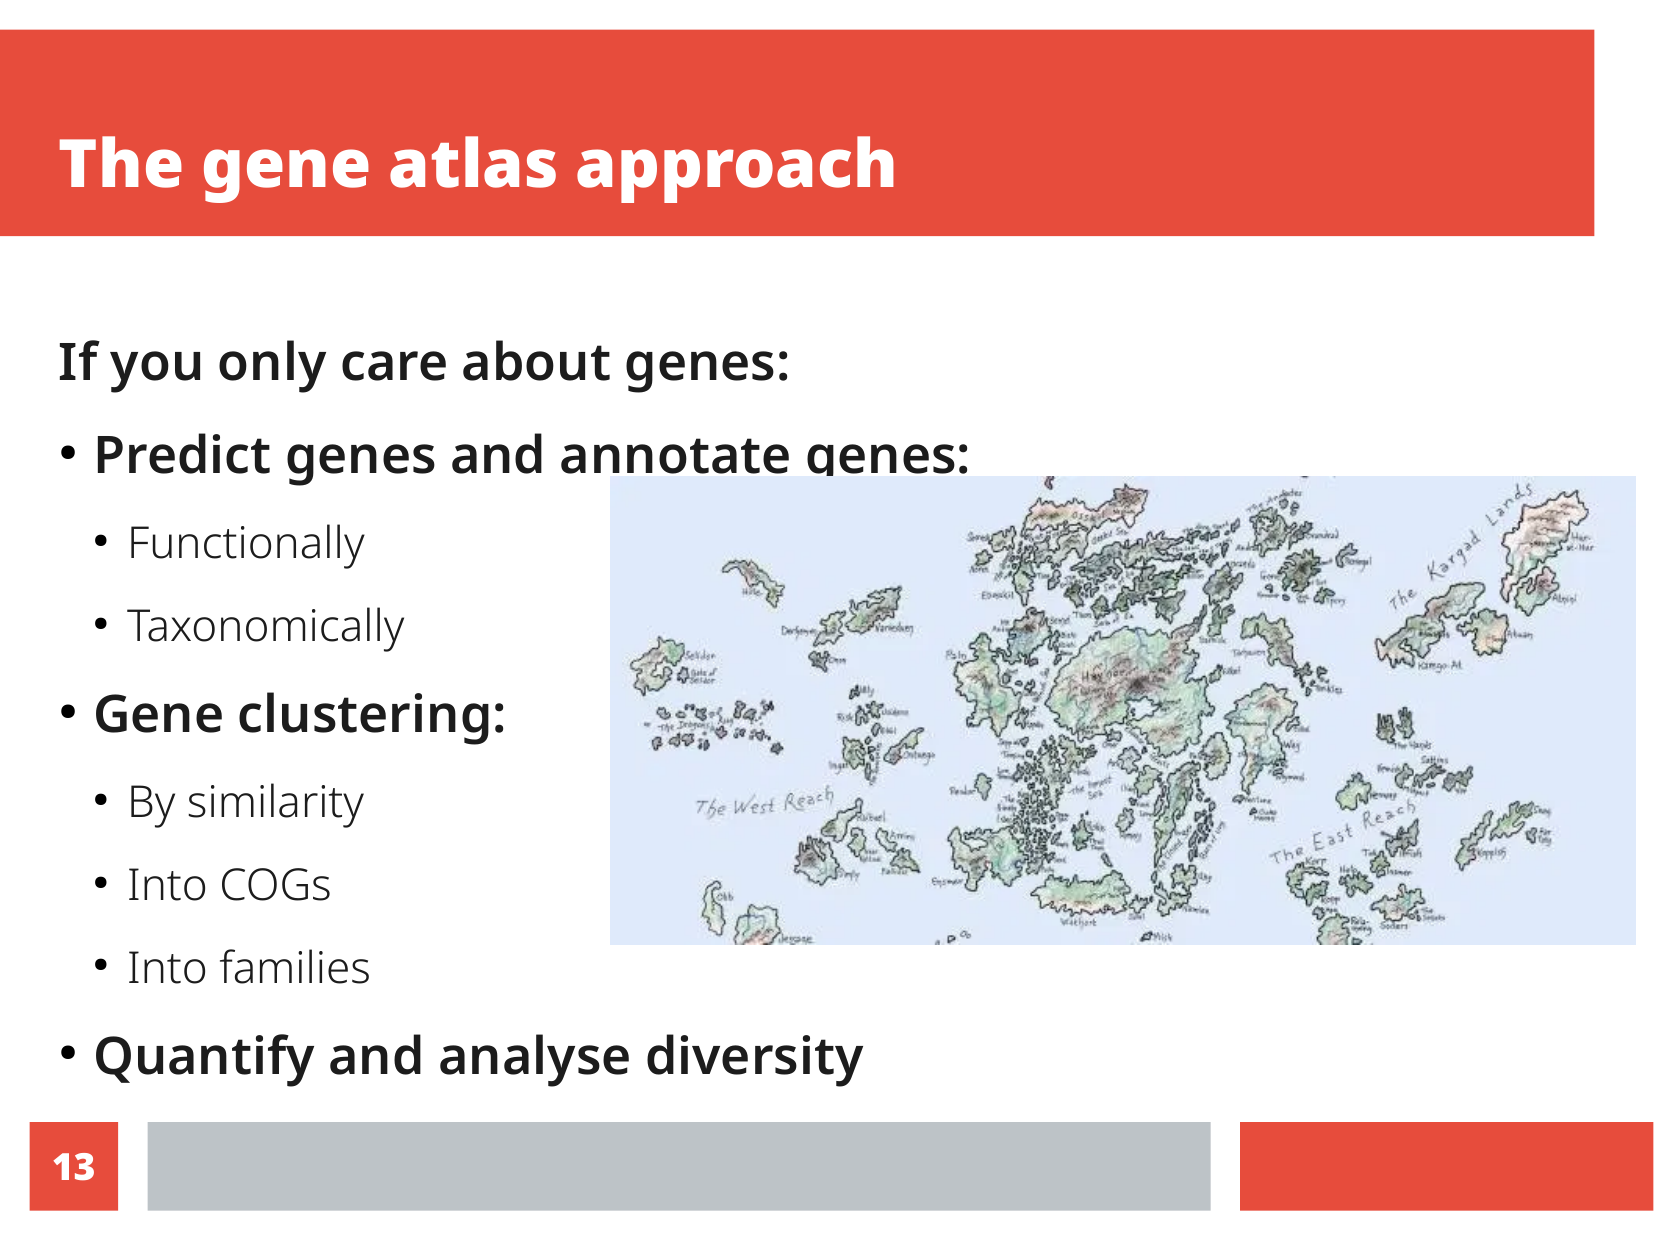

# The gene atlas approach
If you only care about genes:
Predict genes and annotate genes:
Functionally
Taxonomically
Gene clustering:
By similarity
Into COGs
Into families
Quantify and analyse diversity
13